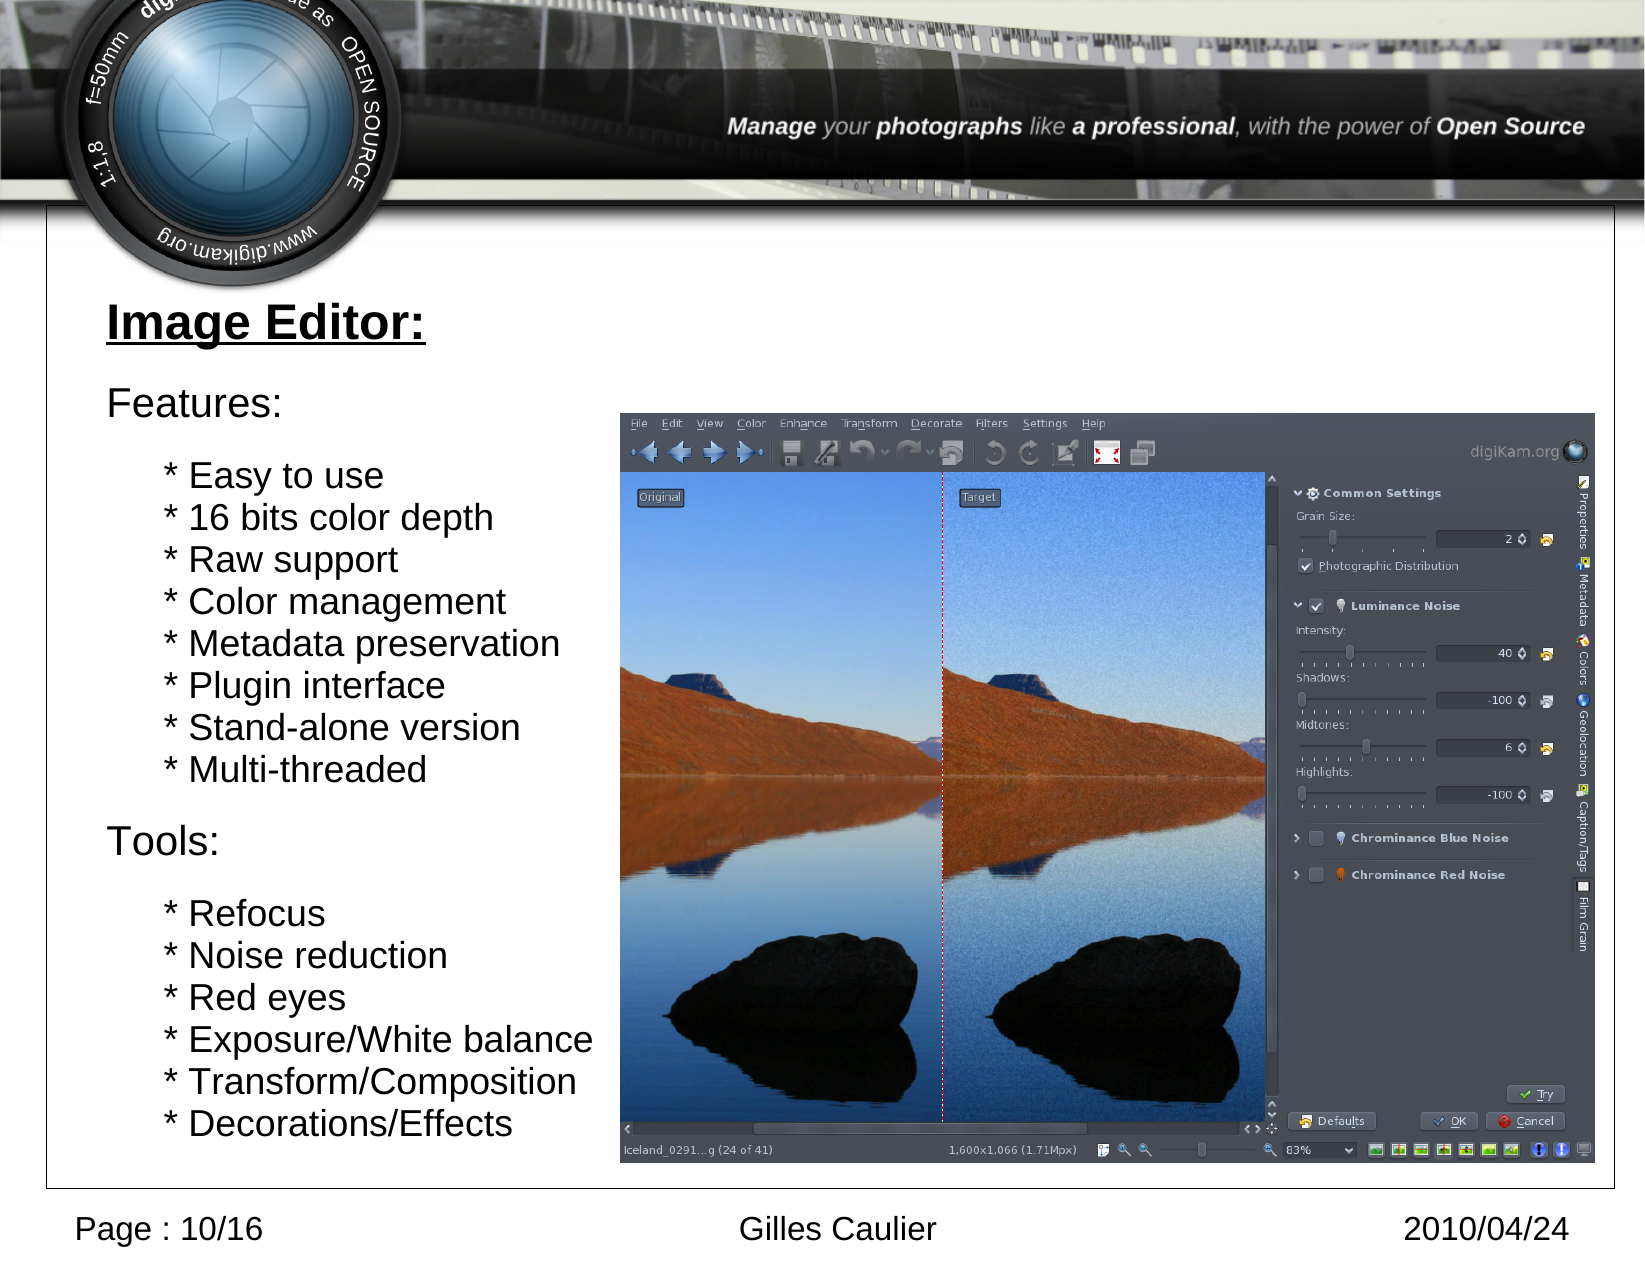

# Image Editor: d Features: * Easy to use * 16 bits color depth * Raw support * Color management * Metadata preservation * Plugin interface * Stand-alone version * Multi-threaded d Tools: * Refocus * Noise reduction * Red eyes * Exposure/White balance * Transform/Composition * Decorations/Effects
Page : /16							Gilles Caulier							2010/04/24